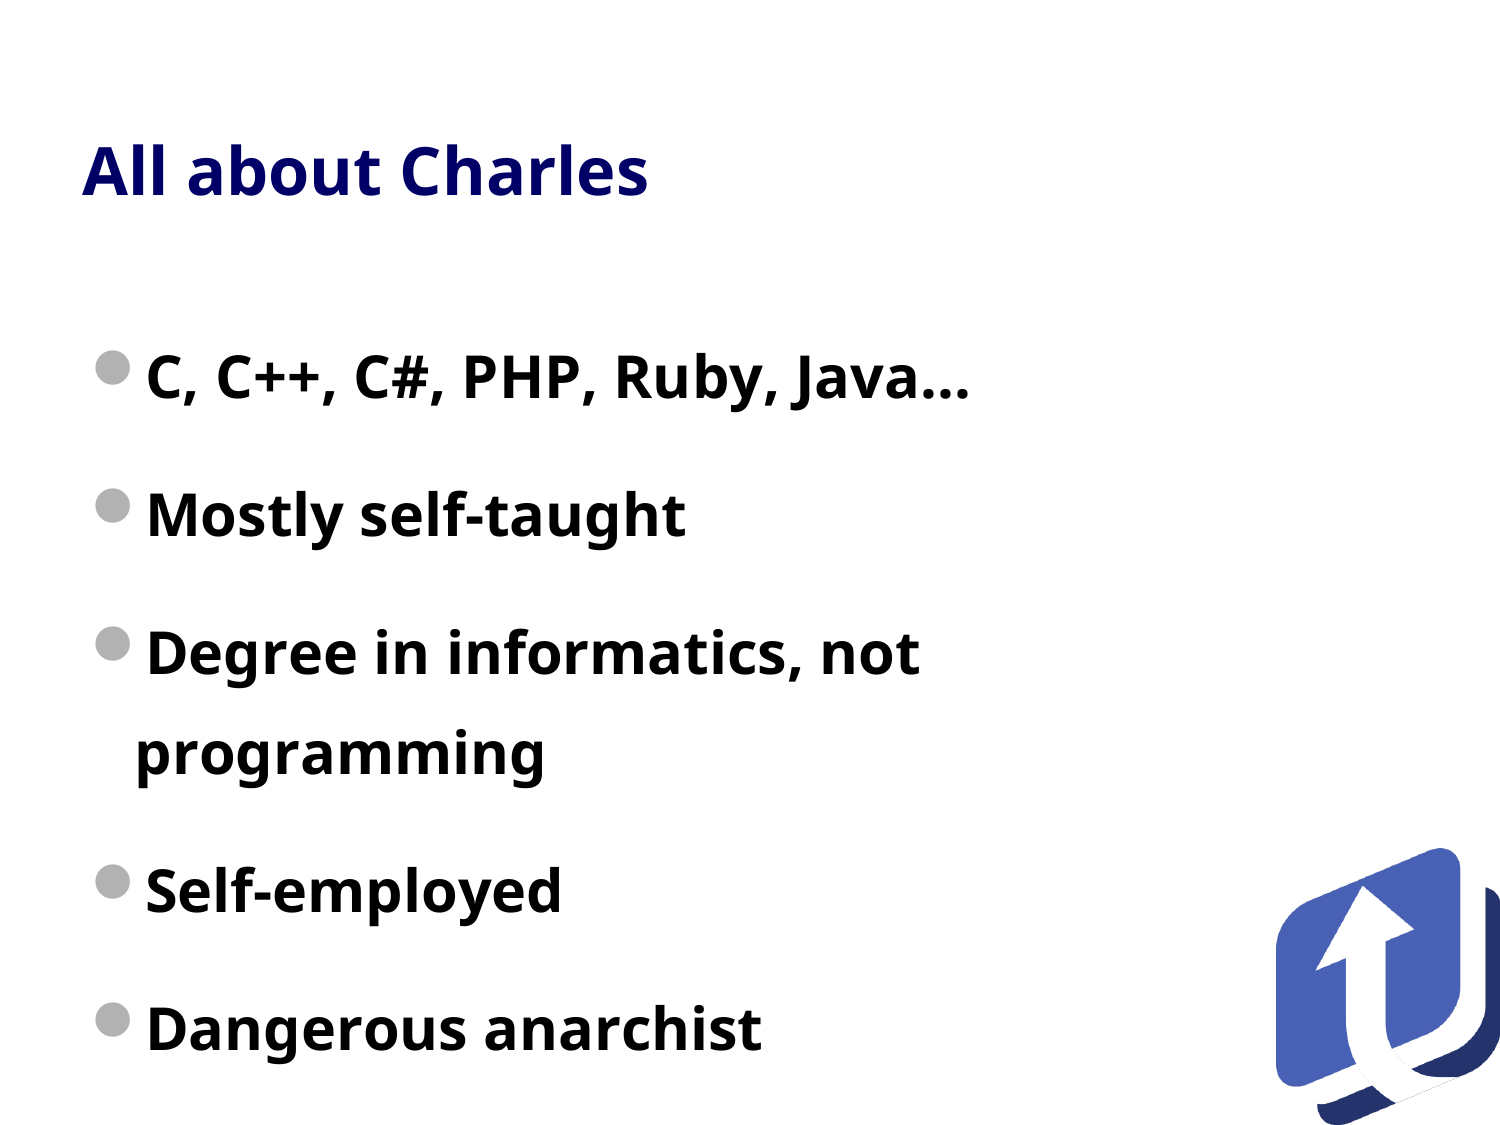

# All about Charles
C, C++, C#, PHP, Ruby, Java...
Mostly self-taught
Degree in informatics, not programming
Self-employed
Dangerous anarchist